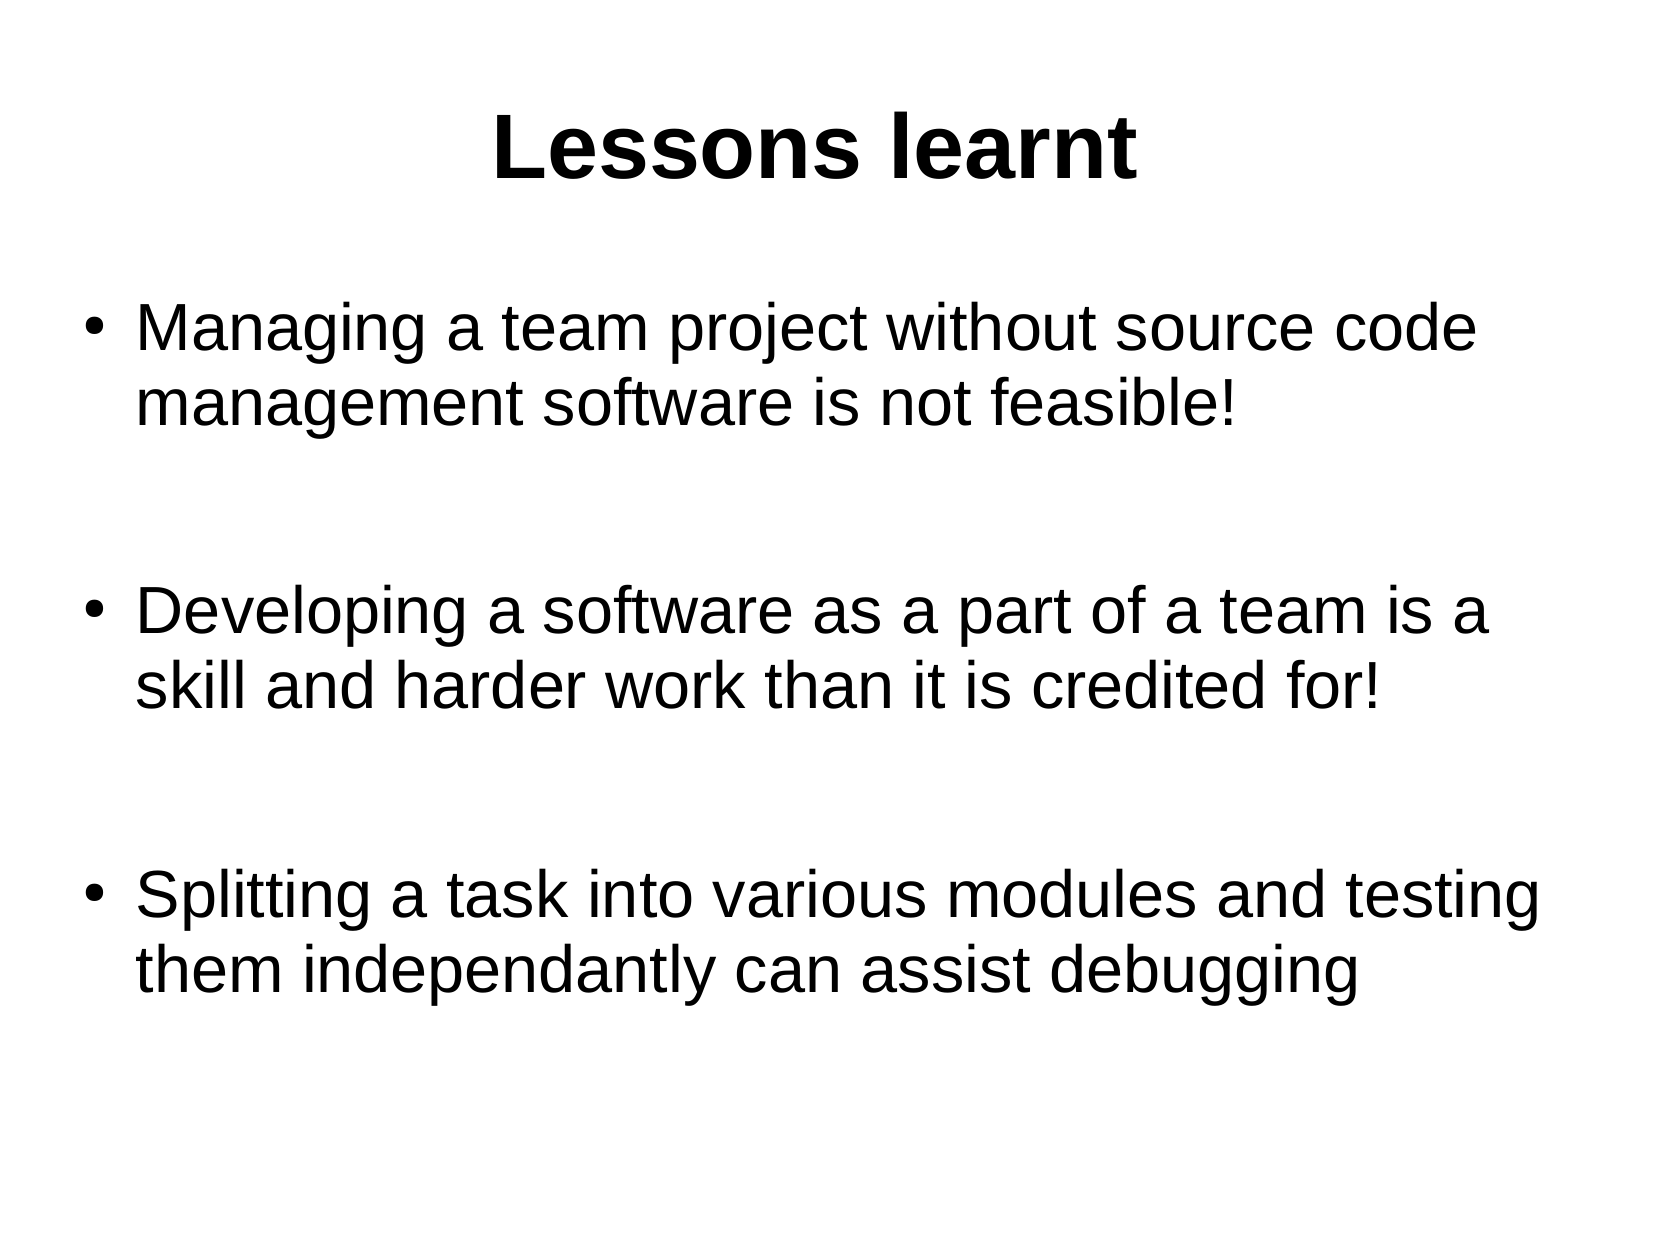

# Lessons learnt
Managing a team project without source code management software is not feasible!
Developing a software as a part of a team is a skill and harder work than it is credited for!
Splitting a task into various modules and testing them independantly can assist debugging